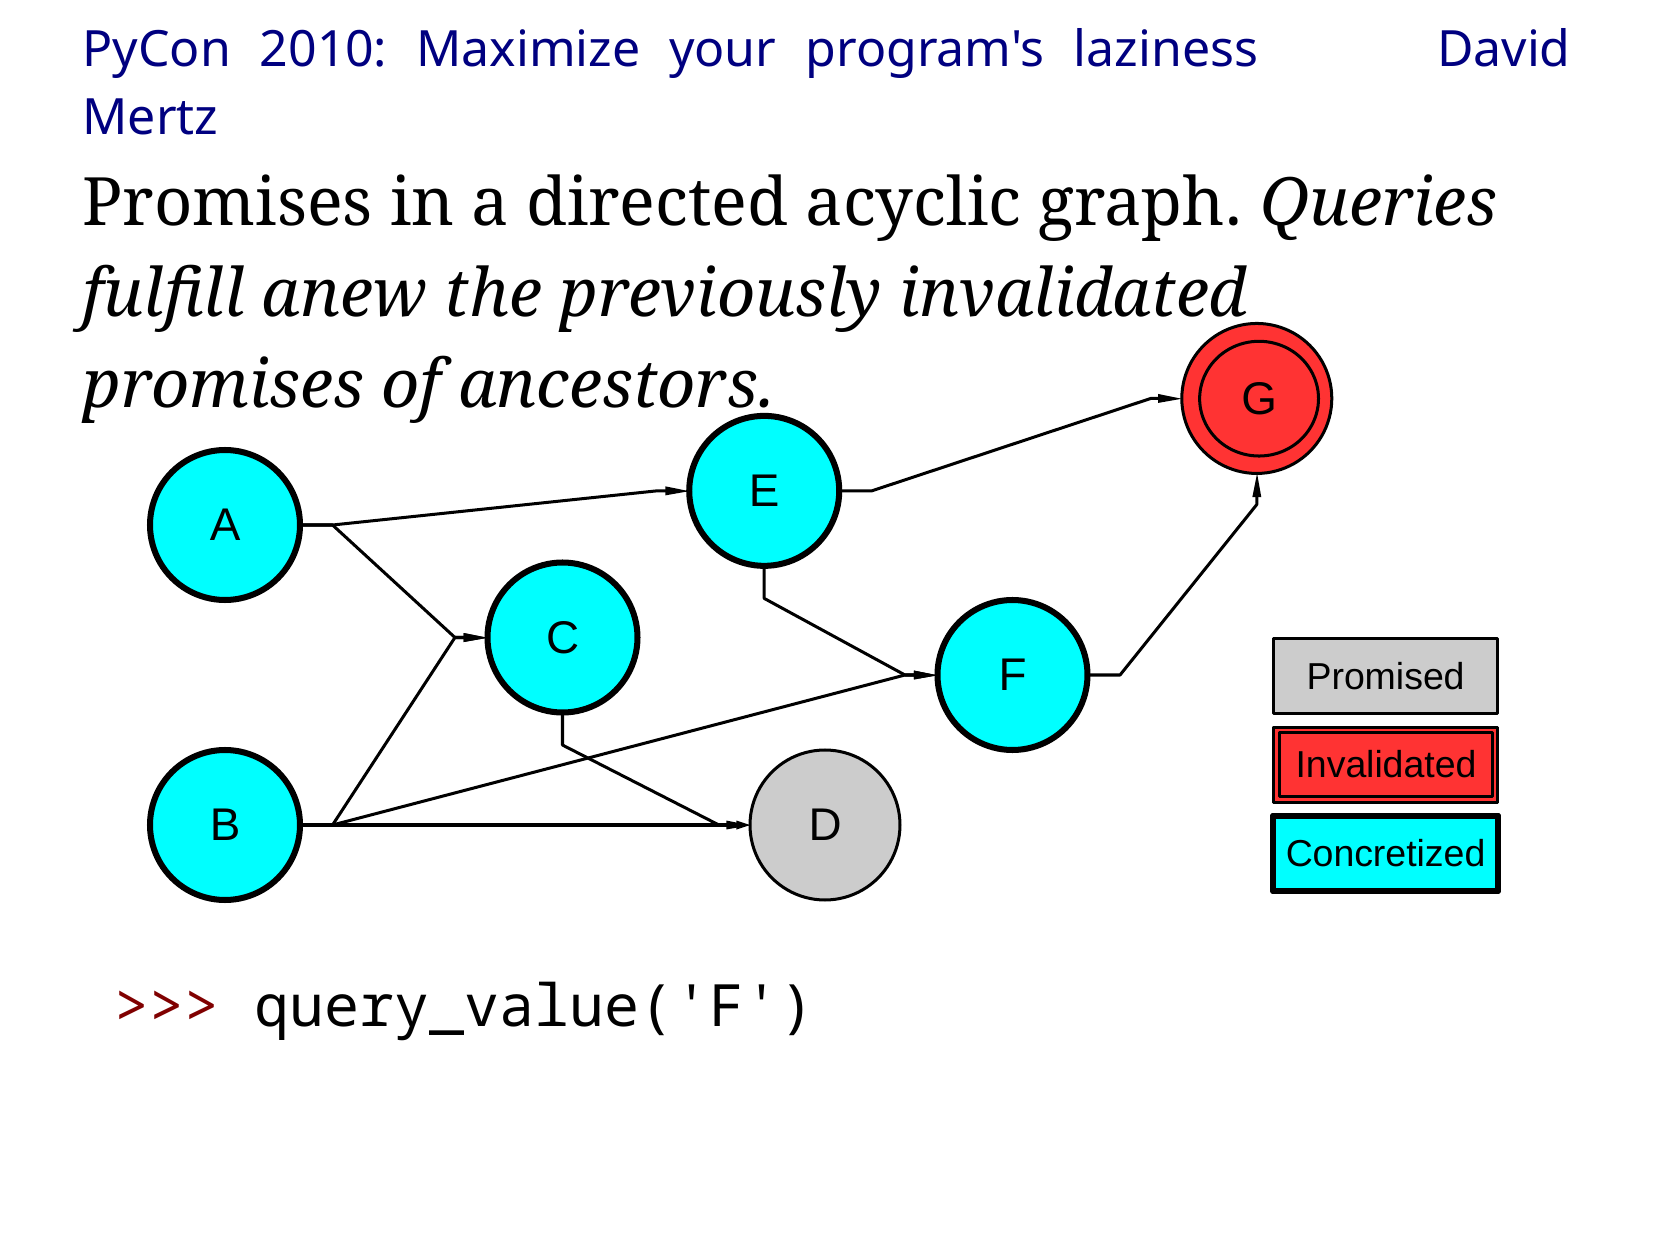

PyCon 2010: Maximize your program's laziness			David Mertz
Promises in a directed acyclic graph. Queries fulfill anew the previously invalidated
promises of ancestors.
#
G
G
E
A
C
F
Promised
Invalidated
Invalidated
Concretized
Promised
Invalidated
Invalidated
Concretized
B
D
>>> query_value('F')